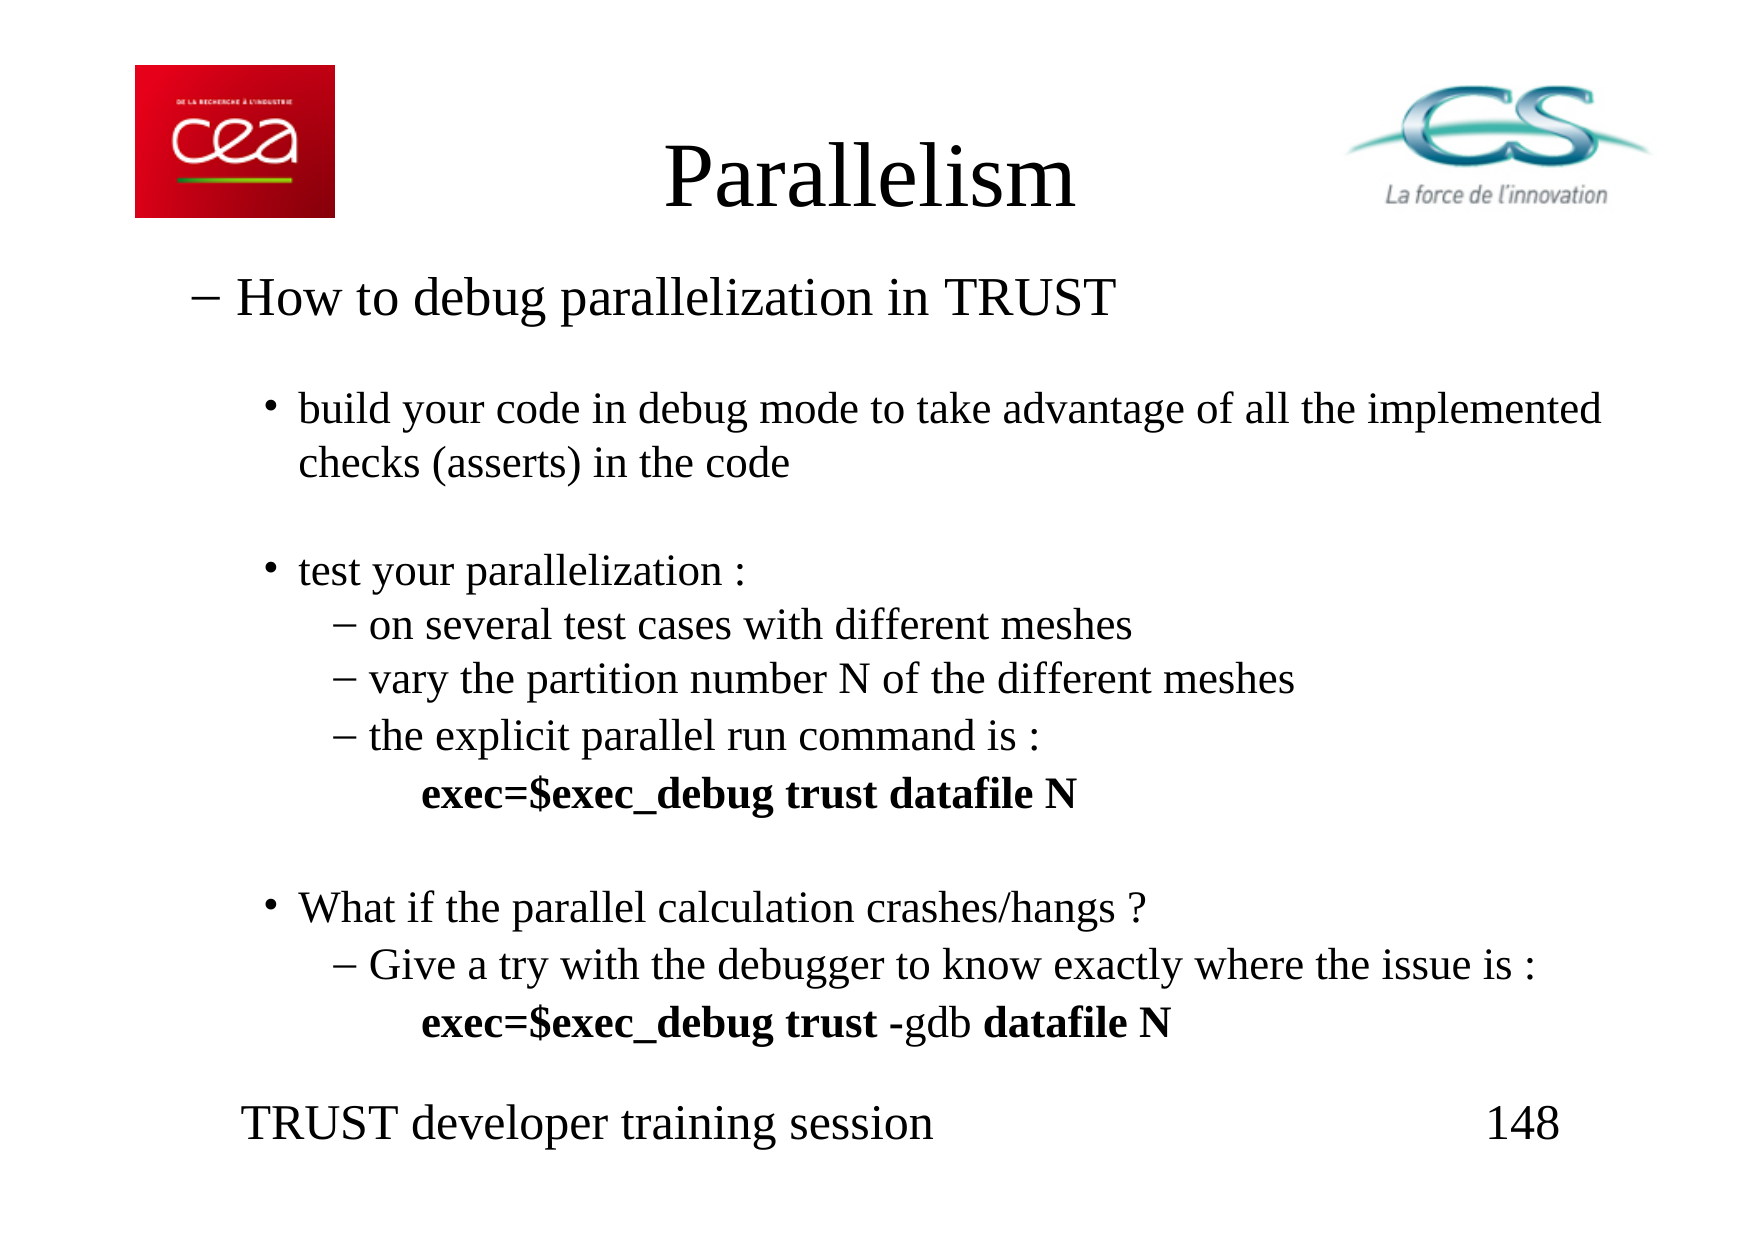

# Parallelism
How to debug parallelization in TRUST
build your code in debug mode to take advantage of all the implemented checks (asserts) in the code
test your parallelization :
on several test cases with different meshes
vary the partition number N of the different meshes
the explicit parallel run command is :
exec=$exec_debug trust datafile N
What if the parallel calculation crashes/hangs ?
Give a try with the debugger to know exactly where the issue is :
exec=$exec_debug trust -gdb datafile N
TRUST developer training session
148